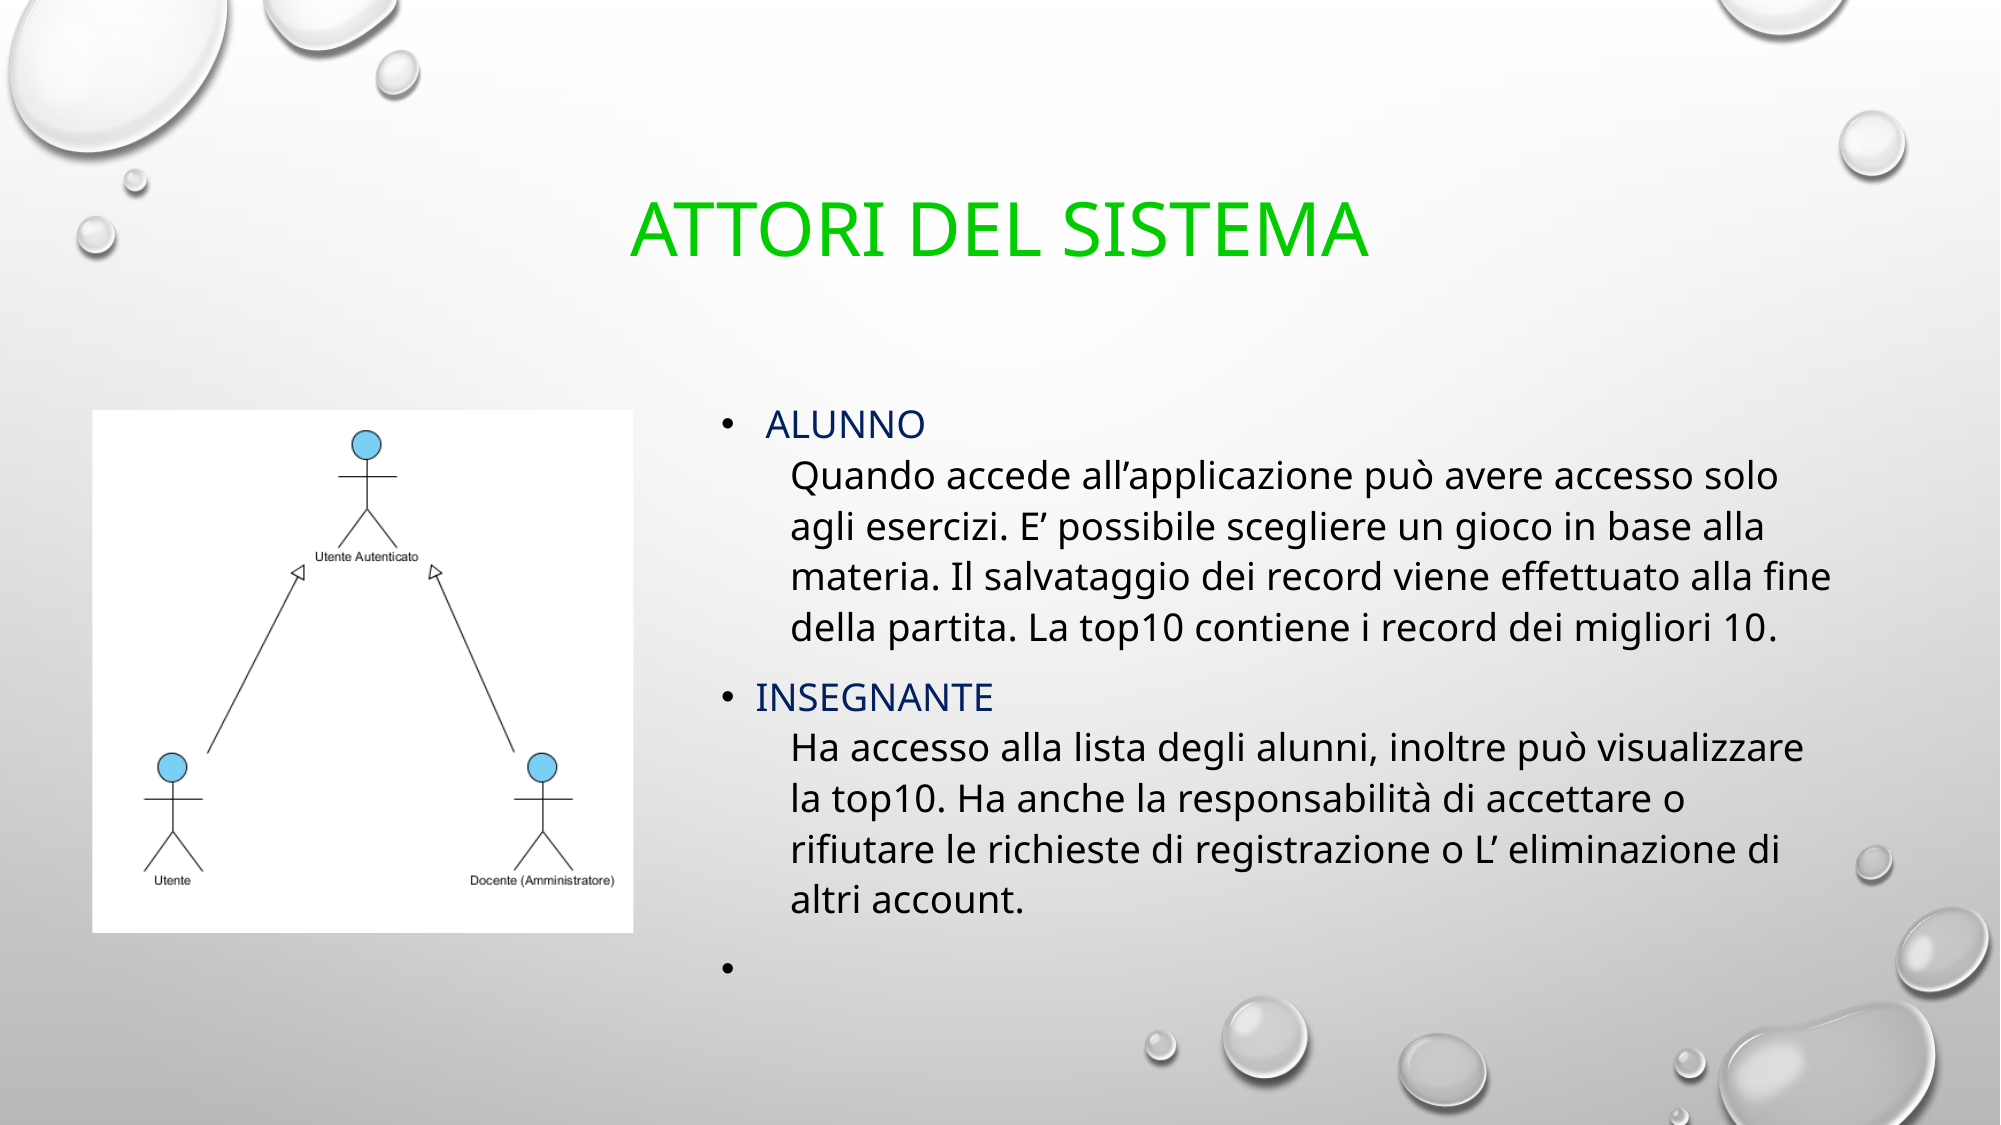

# Attori del sistema
 ALUNNO
Quando accede all’applicazione può avere accesso solo agli esercizi. E’ possibile scegliere un gioco in base alla materia. Il salvataggio dei record viene effettuato alla fine della partita. La top10 contiene i record dei migliori 10.
INSEGNANTE
Ha accesso alla lista degli alunni, inoltre può visualizzare la top10. Ha anche la responsabilità di accettare o rifiutare le richieste di registrazione o L’ eliminazione di altri account.